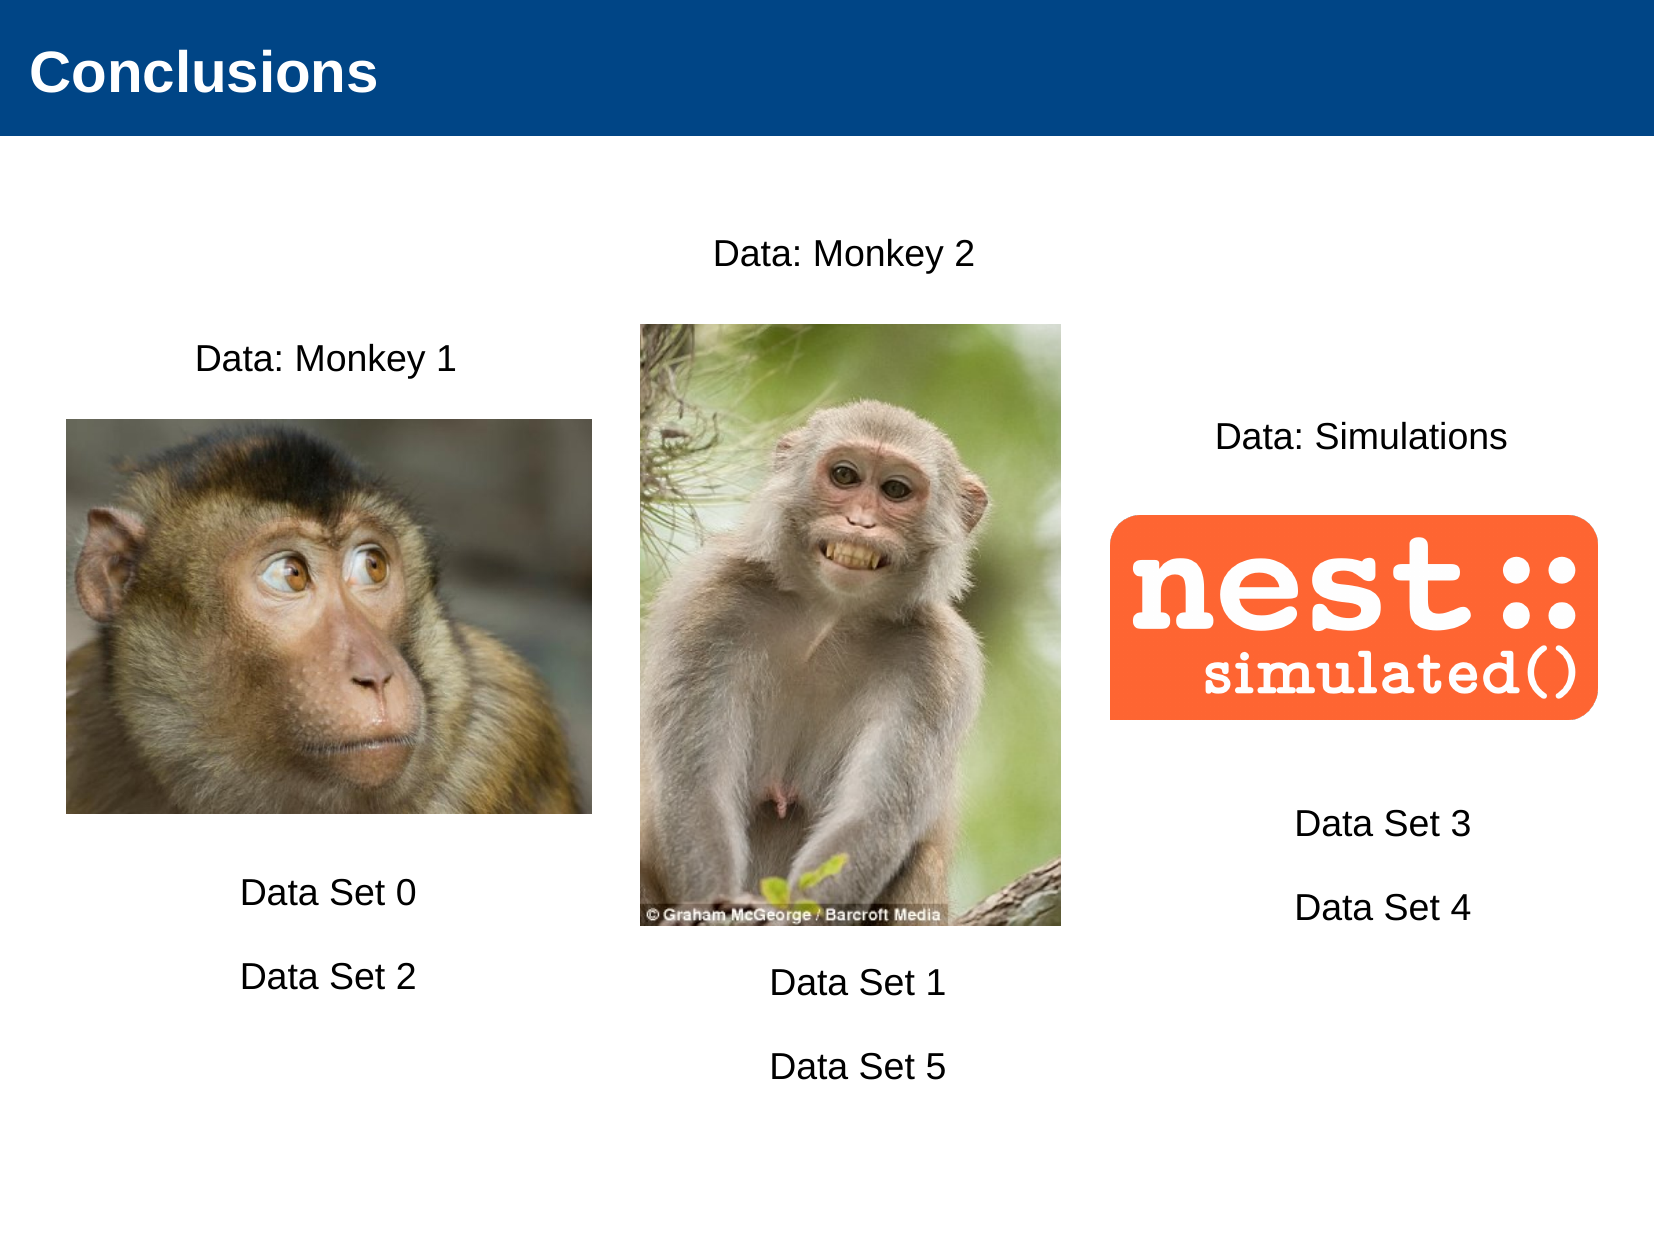

Conclusions
Data: Monkey 2
Data: Monkey 1
Data: Simulations
Data Set 3
Data Set 4
Data Set 0
Data Set 2
Data Set 1
Data Set 5